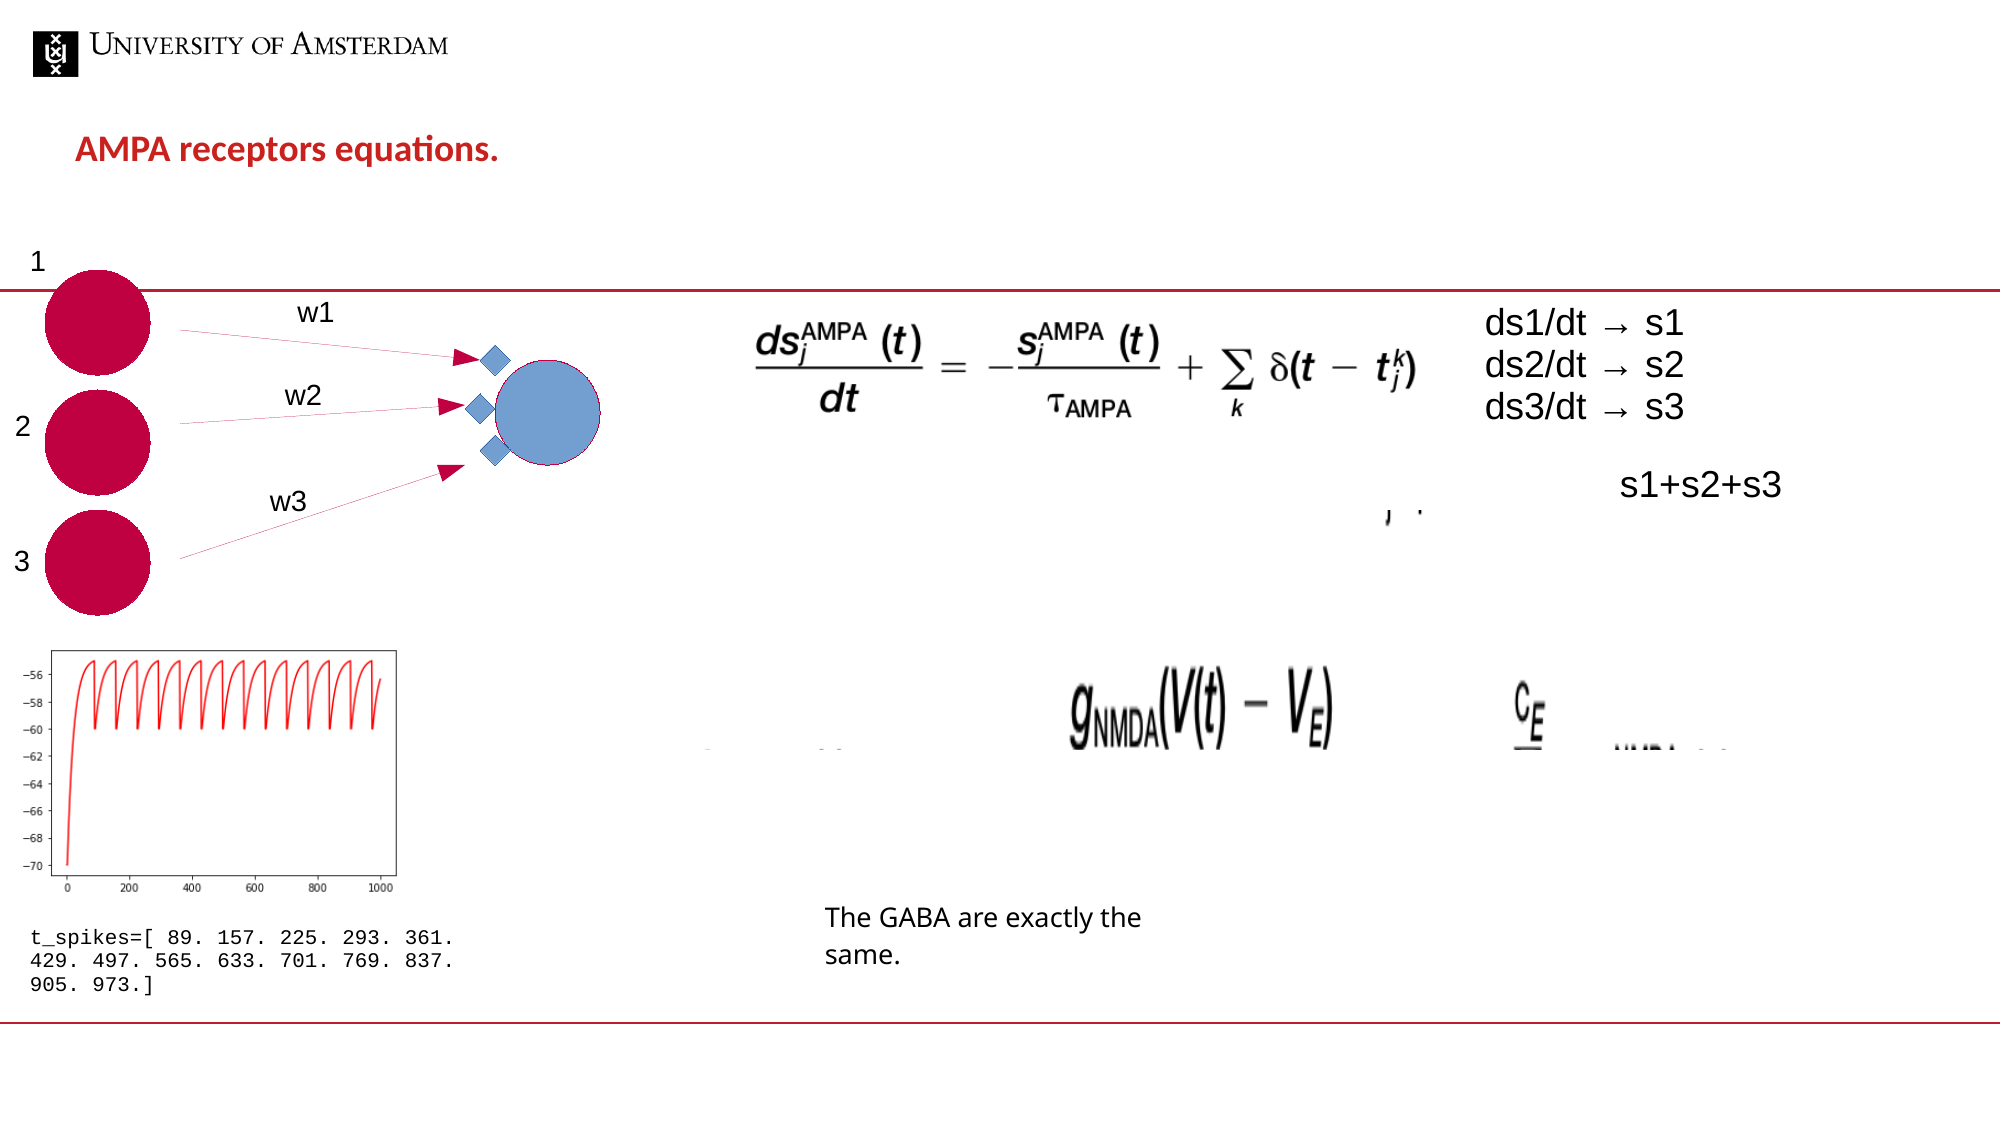

# AMPA receptors equations.
1
w1
ds1/dt → s1
ds2/dt → s2
ds3/dt → s3
w2
2
s1+s2+s3
w3
3
The GABA are exactly the same.
t_spikes=[ 89. 157. 225. 293. 361. 429. 497. 565. 633. 701. 769. 837. 905. 973.]